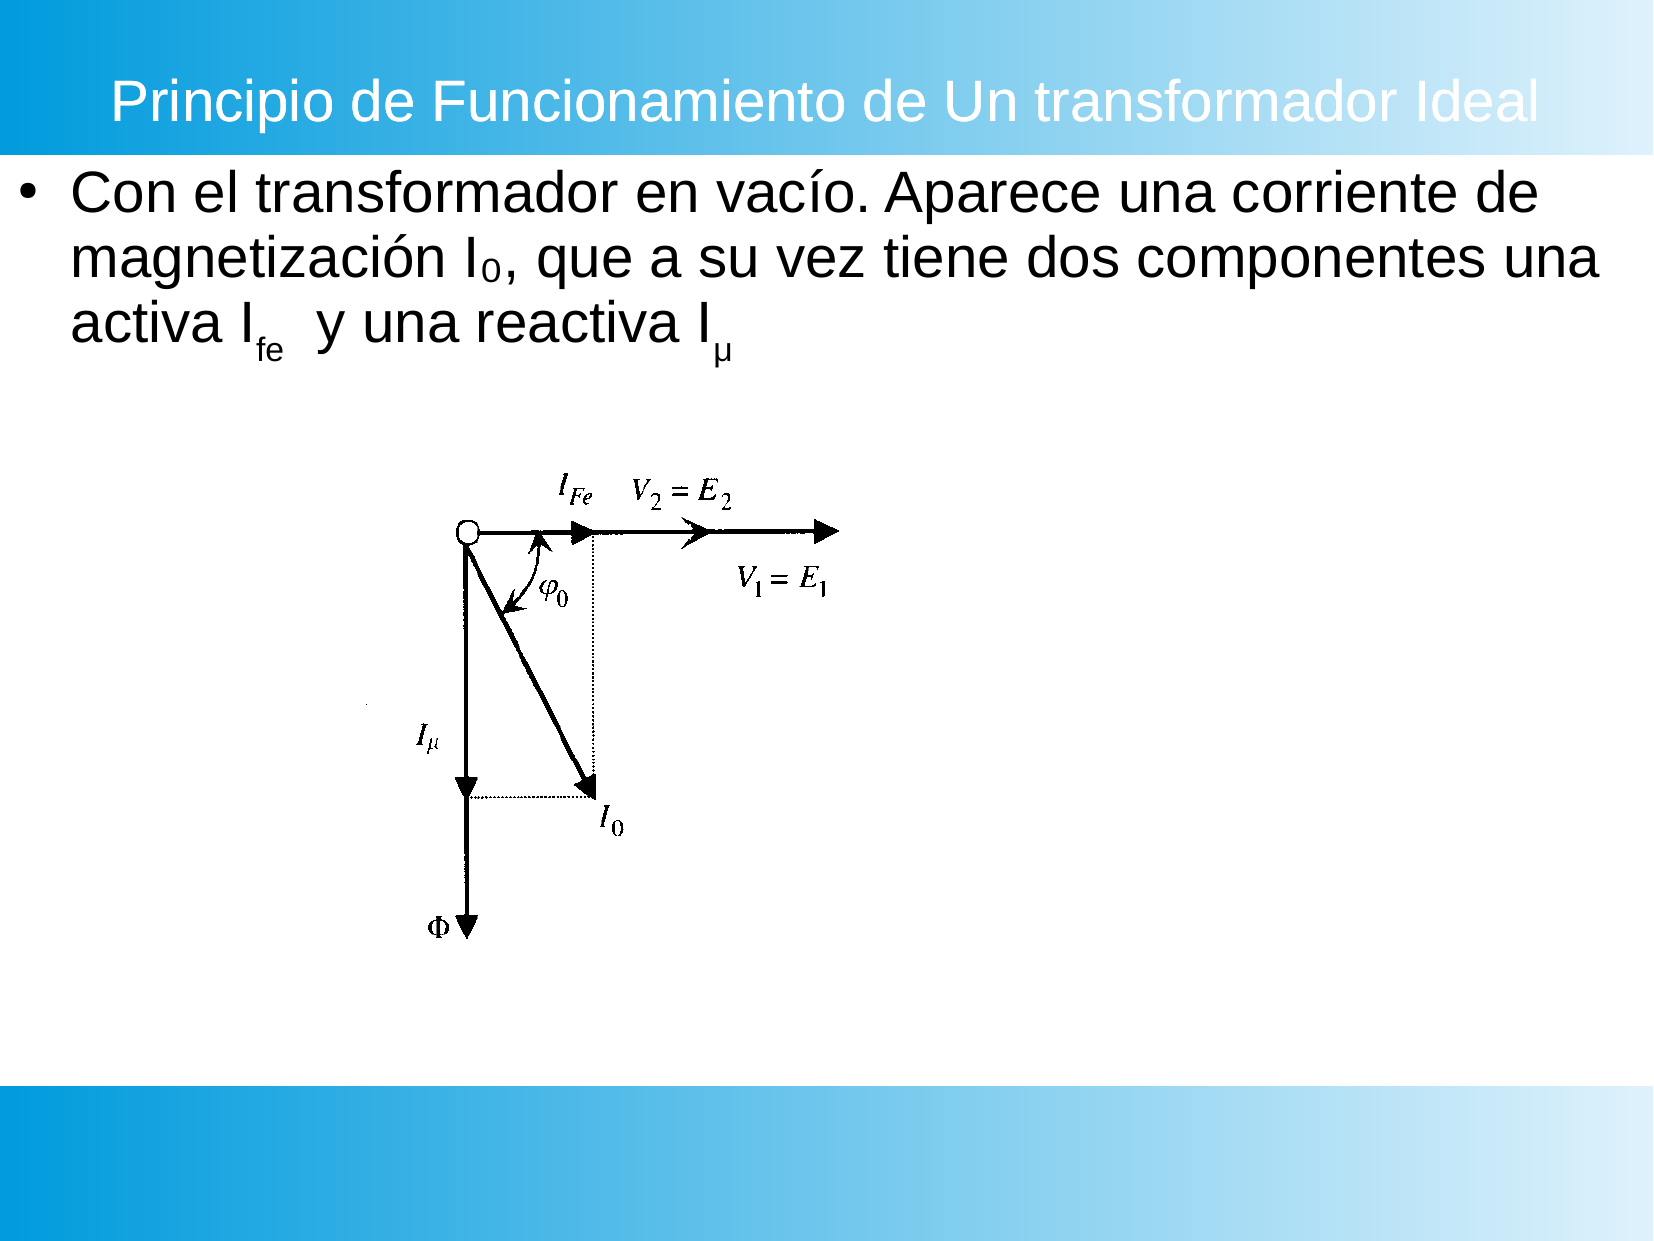

Principio de Funcionamiento de Un transformador Ideal
Principio de Funcionamiento de Un transformador Ideal
# Con el transformador en vacío. Aparece una corriente de magnetización I₀, que a su vez tiene dos componentes una activa Ife y una reactiva Iμ